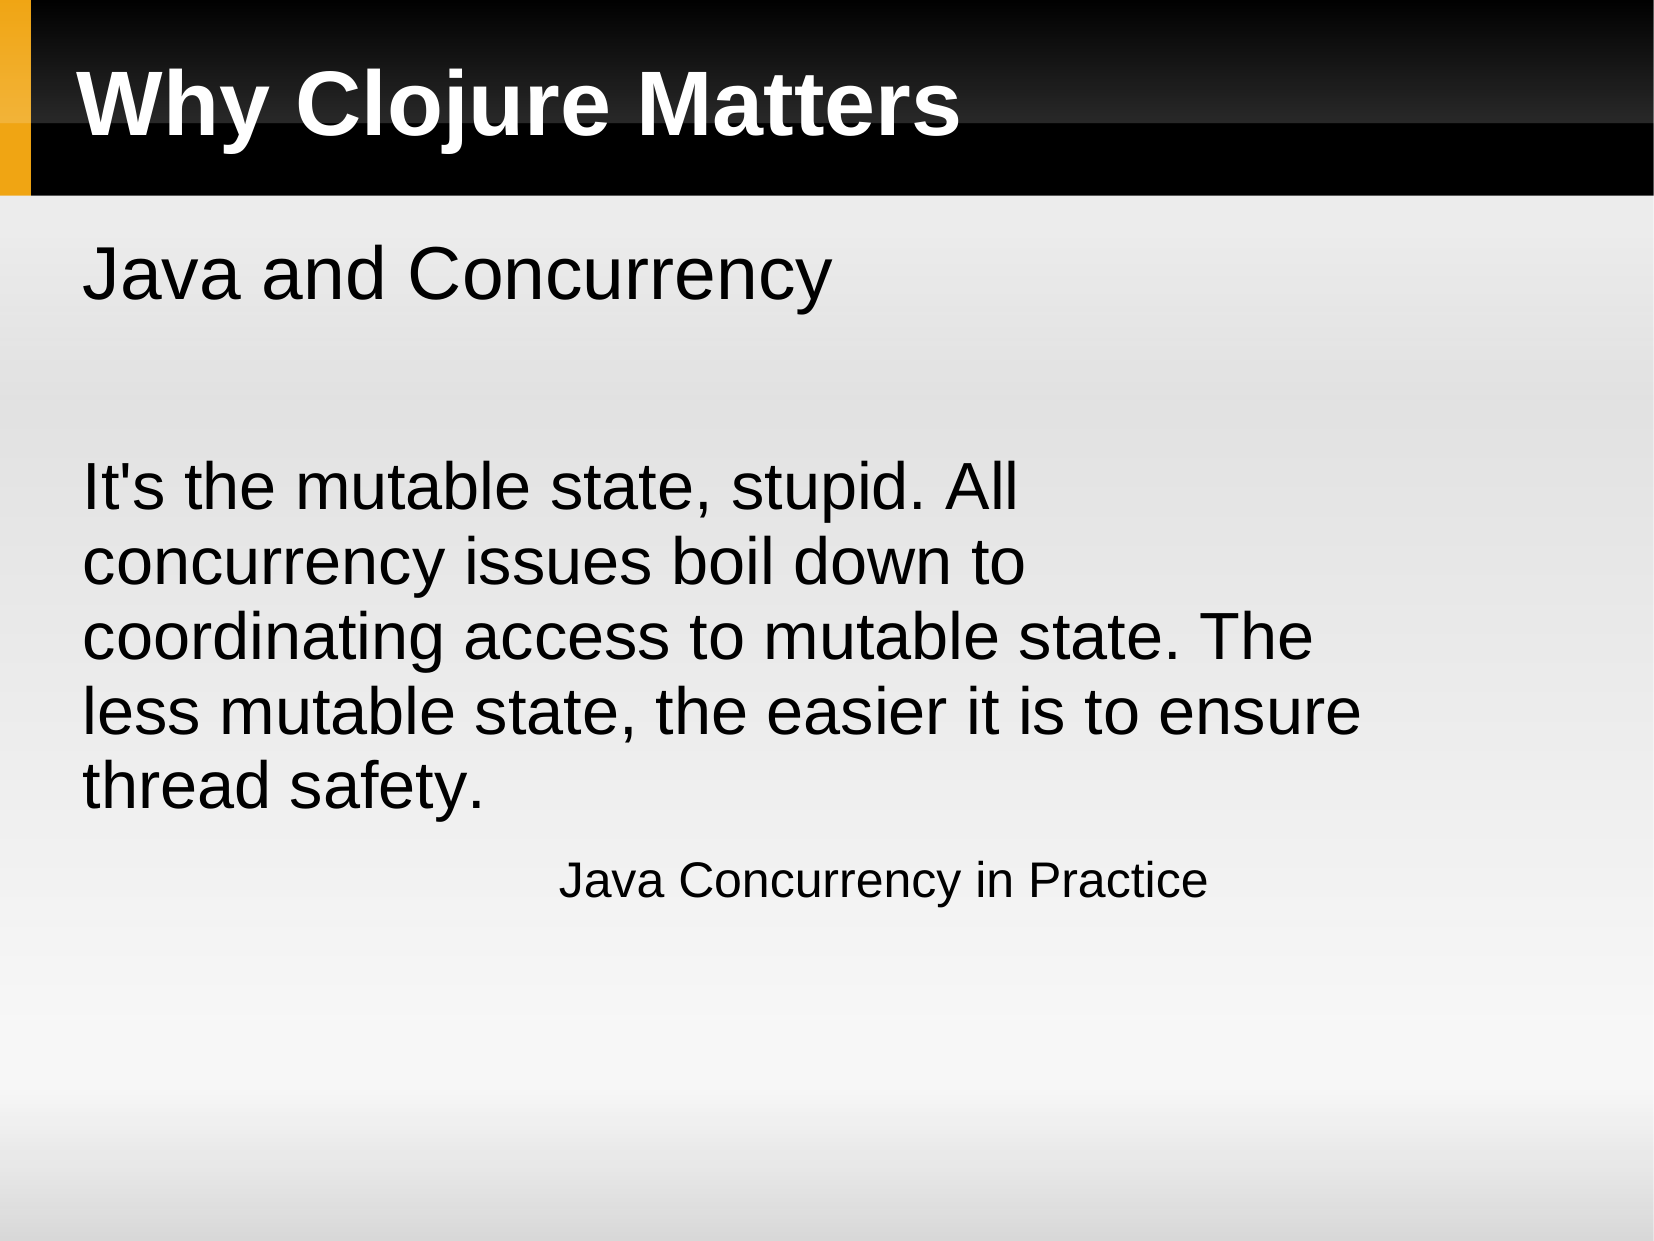

# Why Clojure Matters
Java and Concurrency
It's the mutable state, stupid. All concurrency issues boil down to coordinating access to mutable state. The less mutable state, the easier it is to ensure thread safety.
 Java Concurrency in Practice